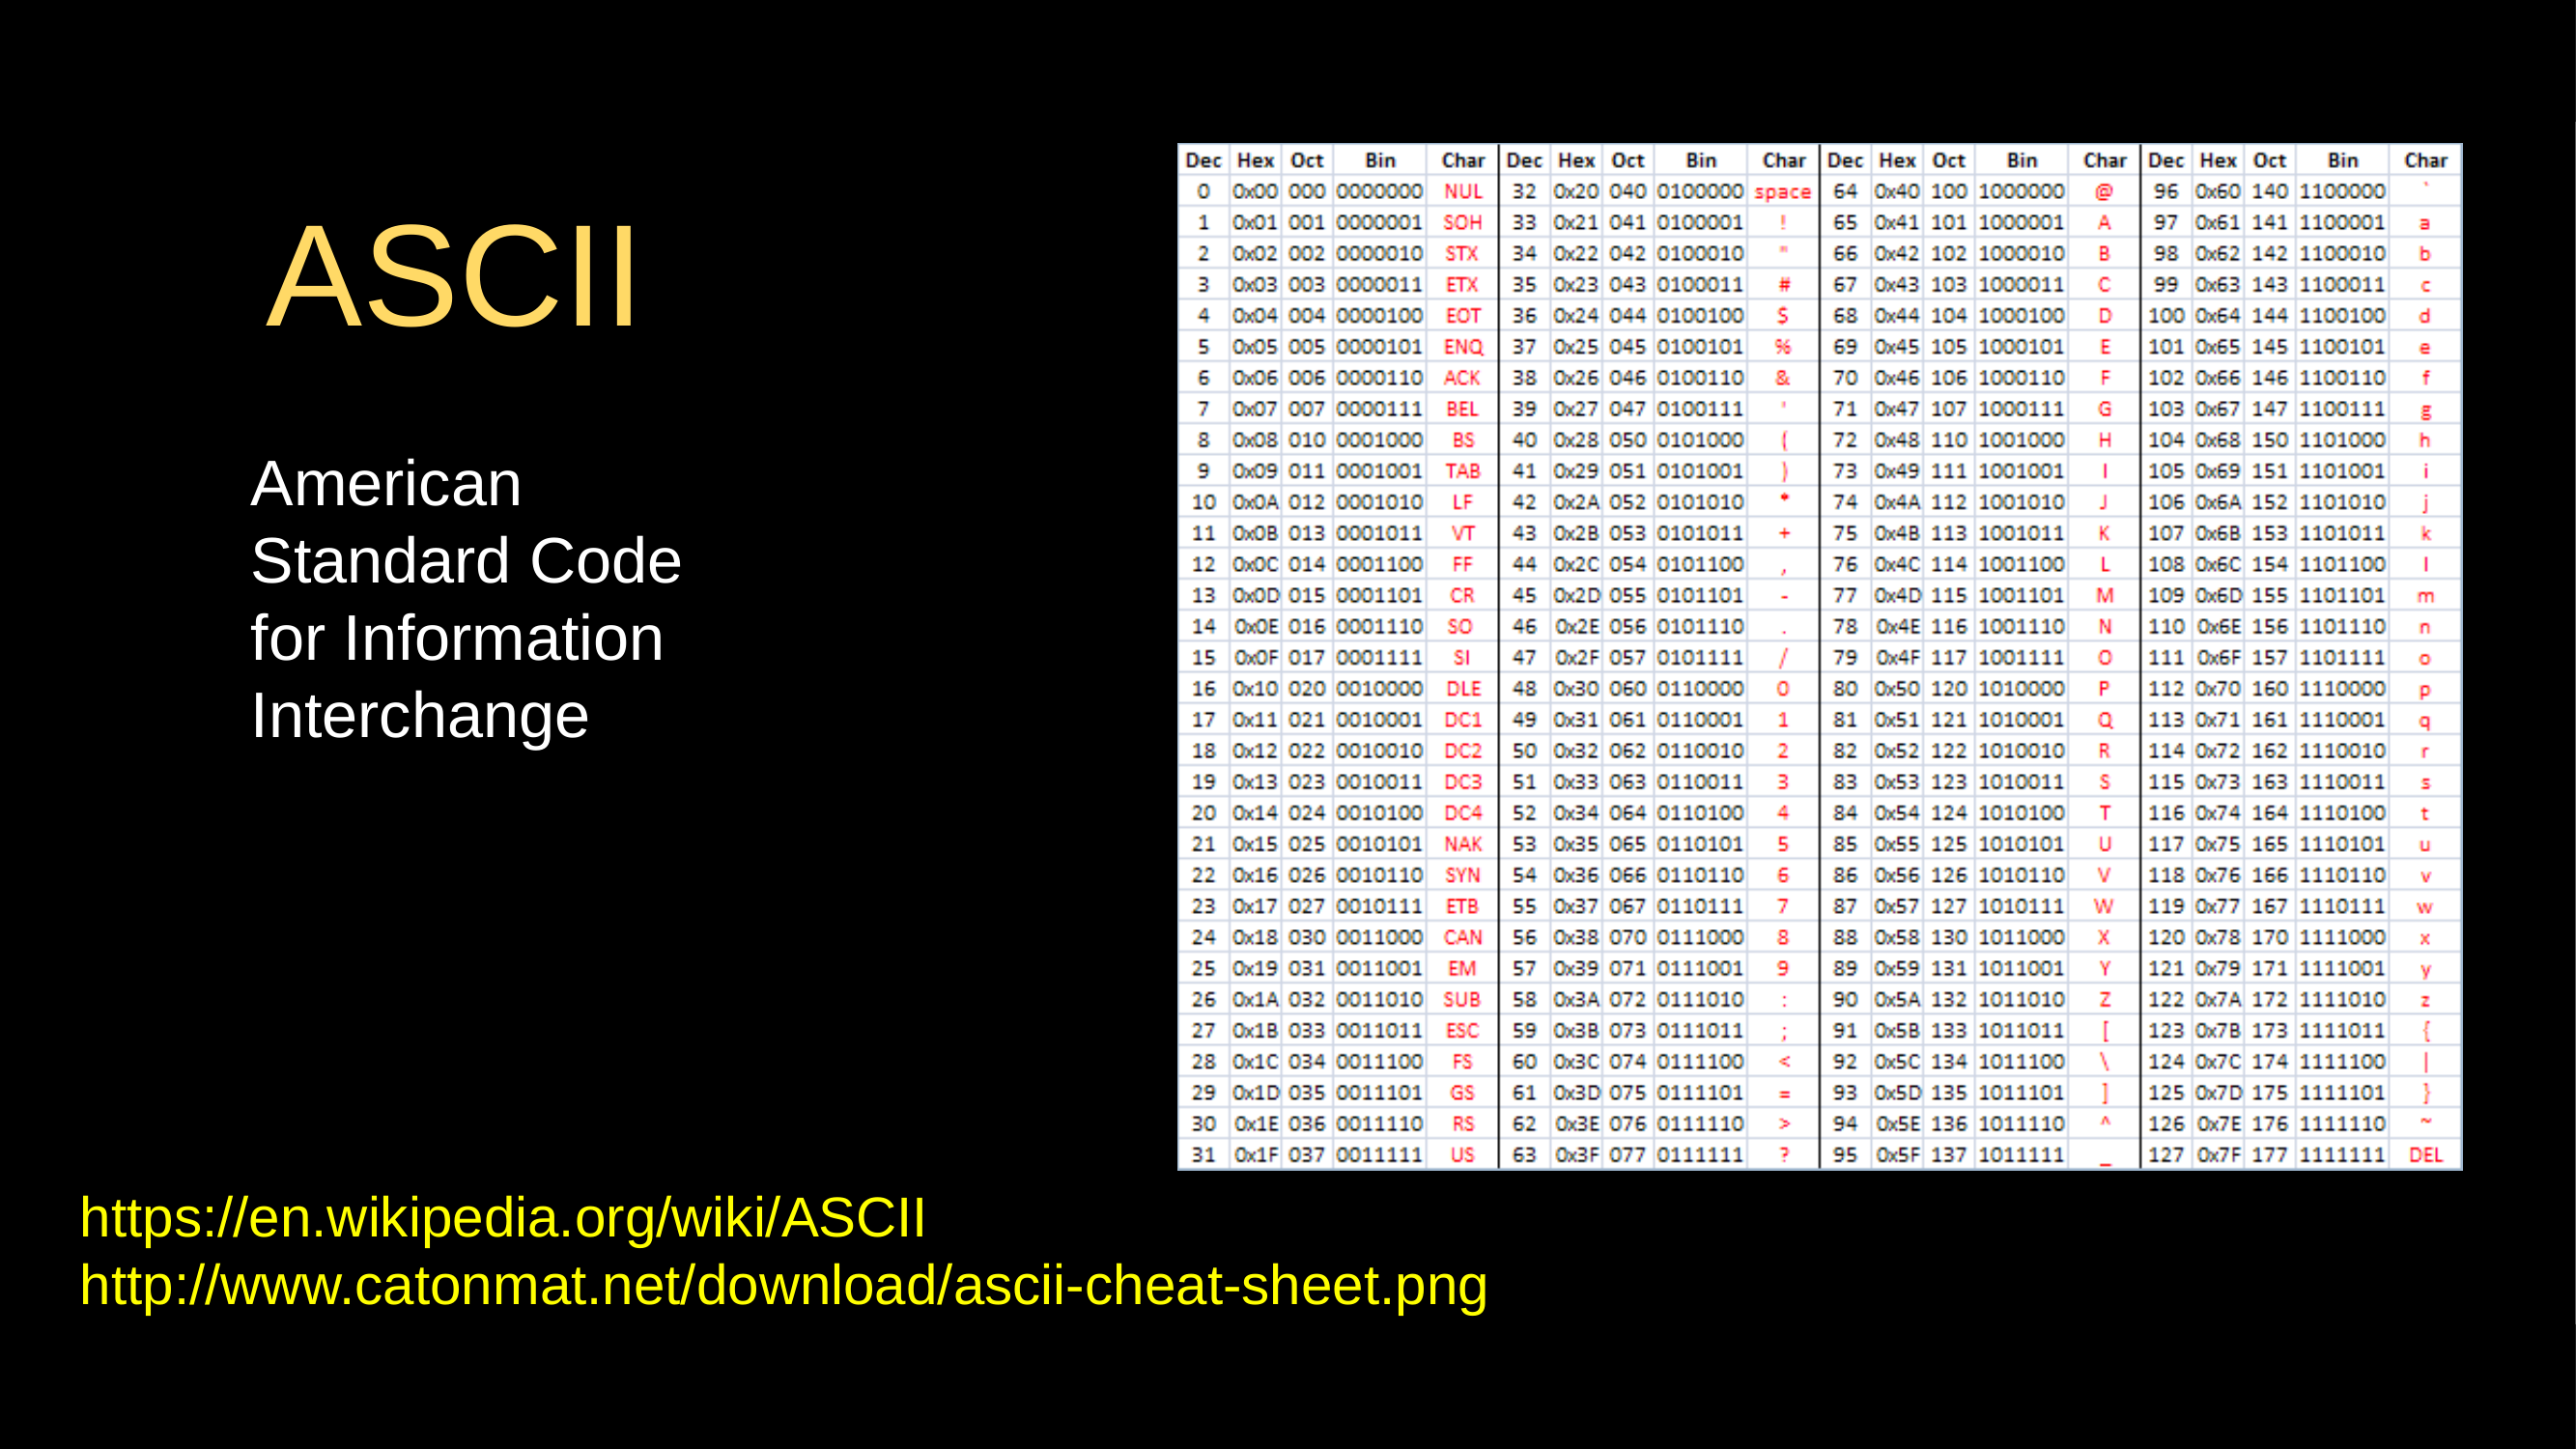

# ASCII
American Standard Code for Information Interchange
https://en.wikipedia.org/wiki/ASCII
http://www.catonmat.net/download/ascii-cheat-sheet.png